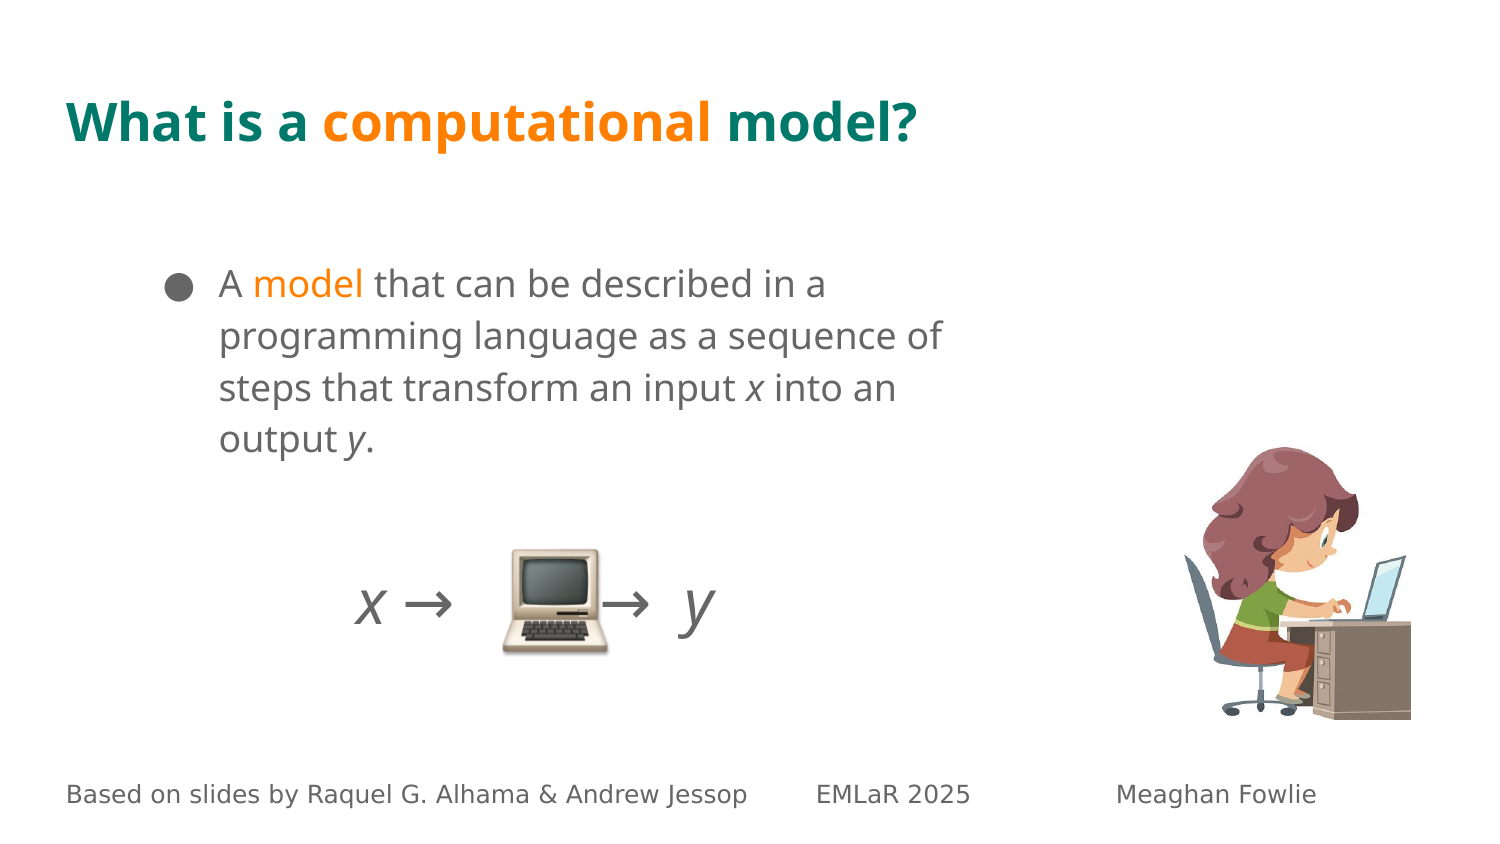

# What is a computational model?
A model that can be described in a programming language as a sequence of steps that transform an input x into an output y.
		 x →	 → y